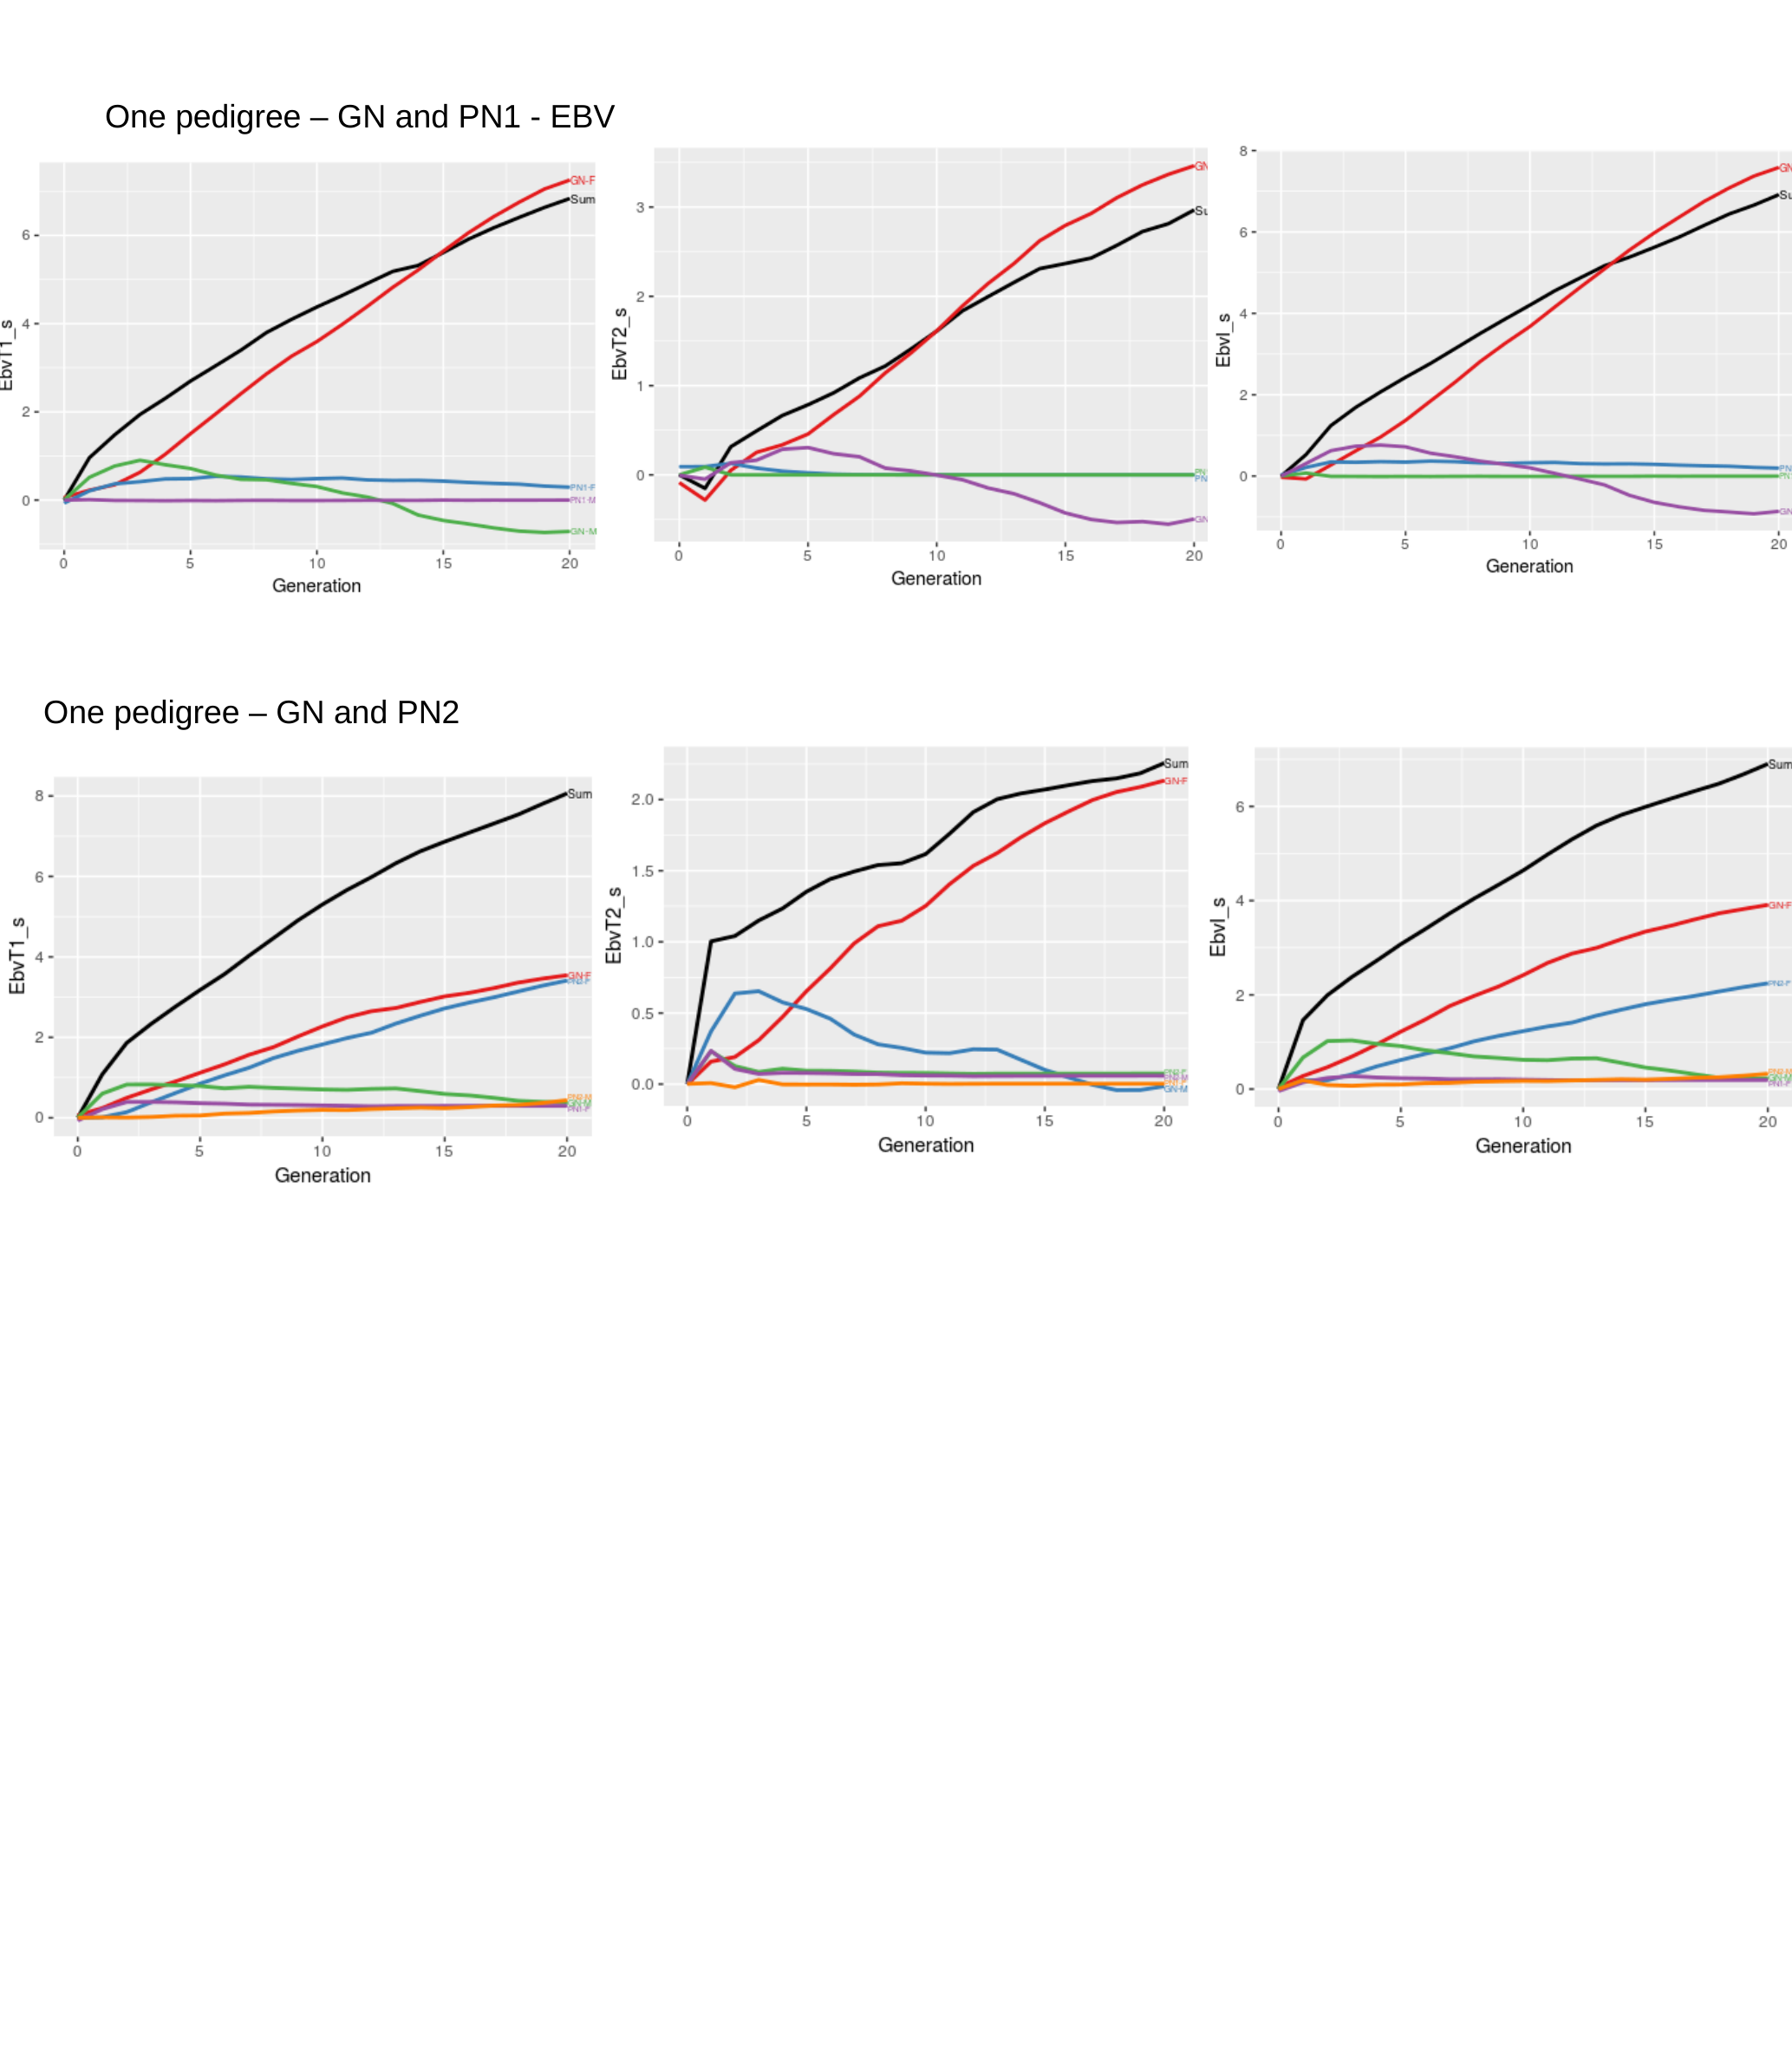

One pedigree – GN and PN1 - EBV
One pedigree – GN and PN2